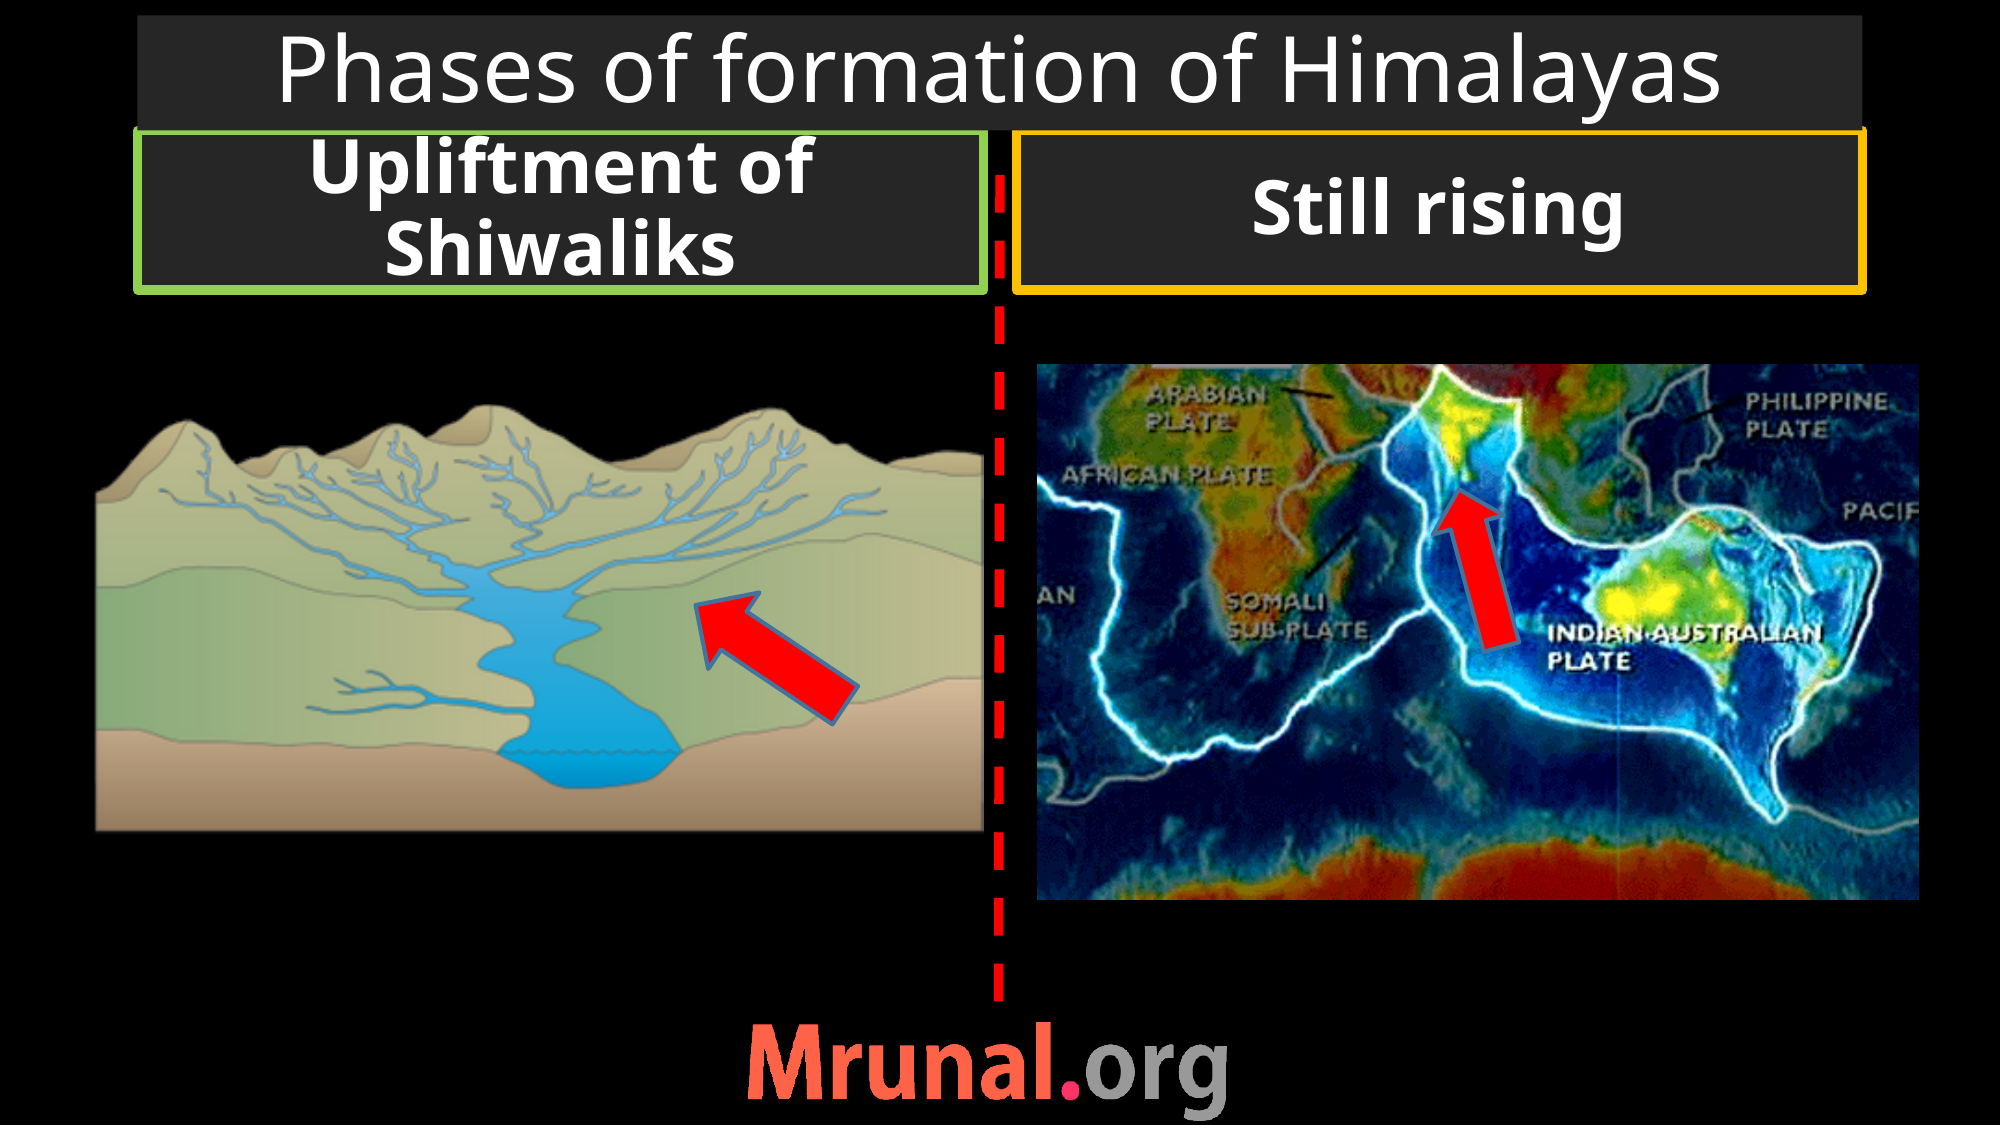

Phases of formation of Himalayas
# Upliftment of Shiwaliks
Still rising